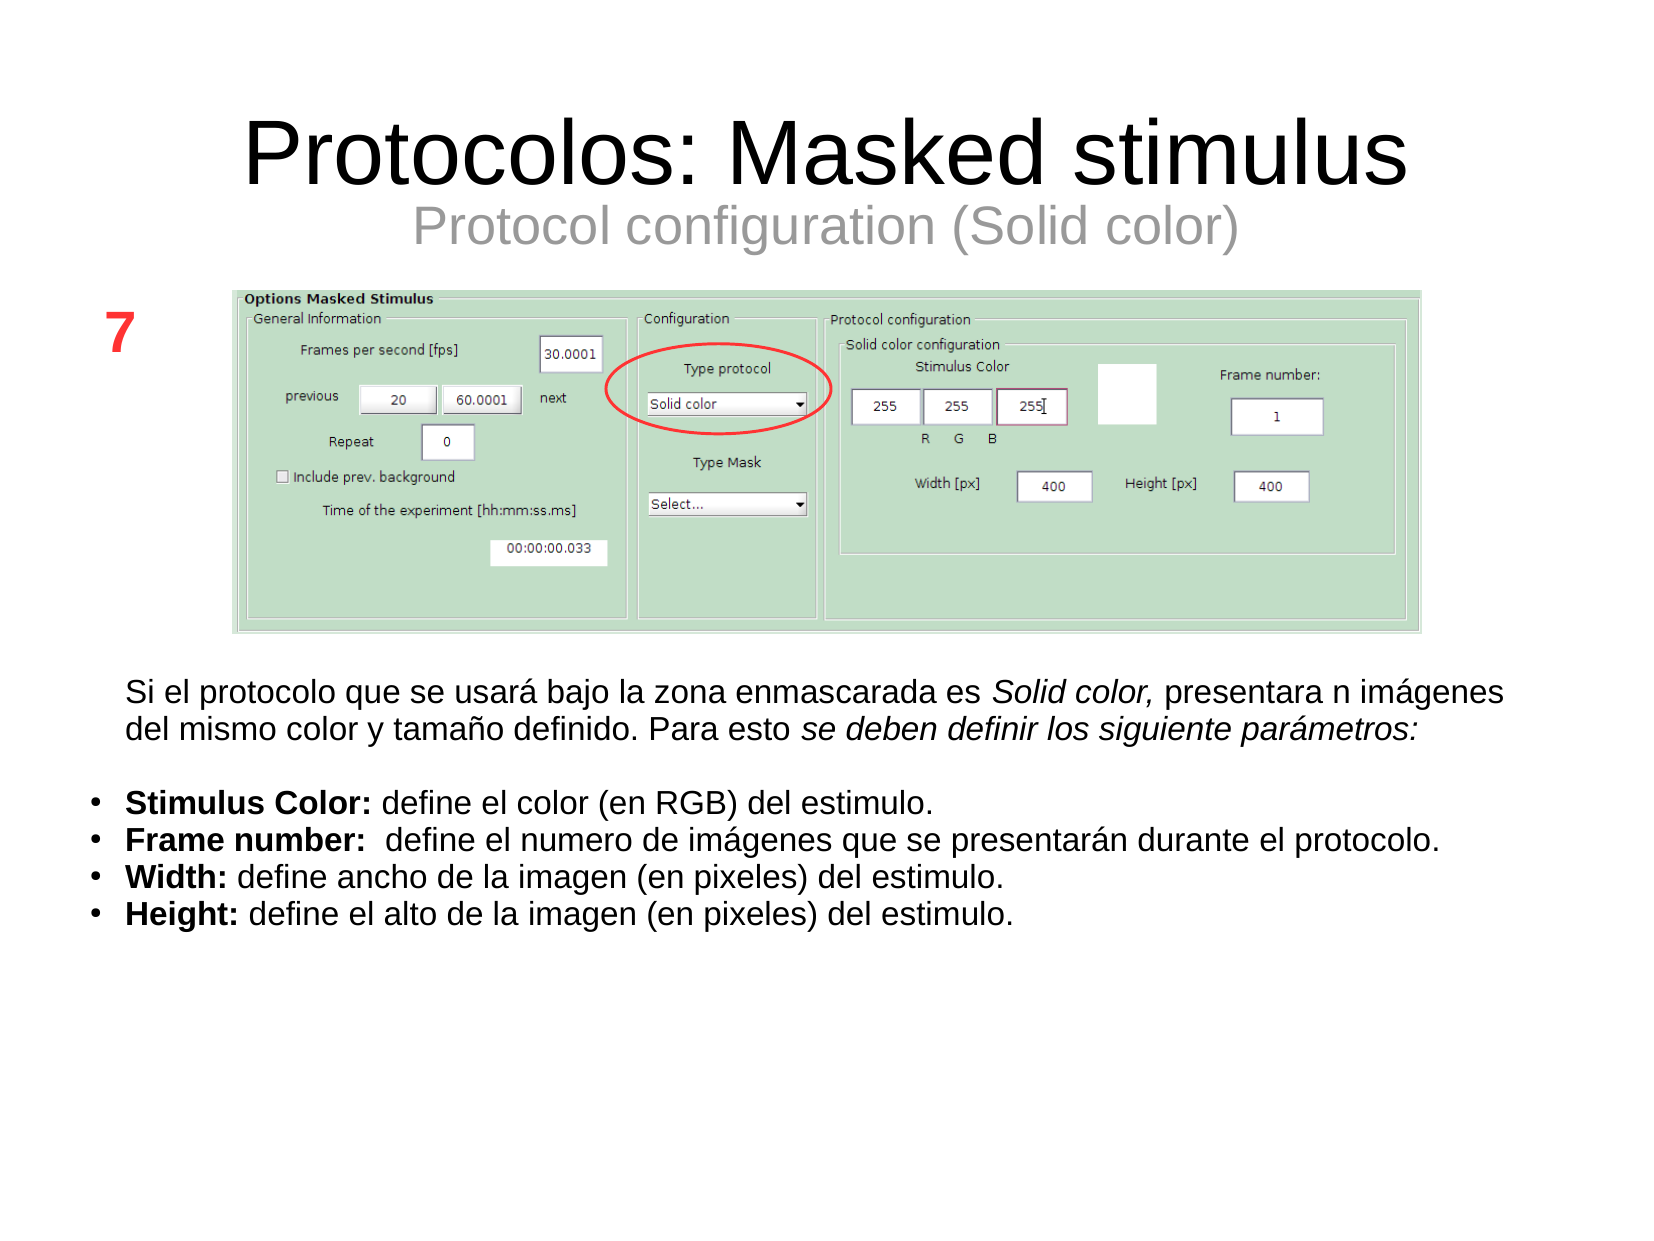

# Protocolos: Masked stimulus
Protocol configuration (Solid color)
7
Si el protocolo que se usará bajo la zona enmascarada es Solid color, presentara n imágenes del mismo color y tamaño definido. Para esto se deben definir los siguiente parámetros:
Stimulus Color: define el color (en RGB) del estimulo.
Frame number: define el numero de imágenes que se presentarán durante el protocolo.
Width: define ancho de la imagen (en pixeles) del estimulo.
Height: define el alto de la imagen (en pixeles) del estimulo.